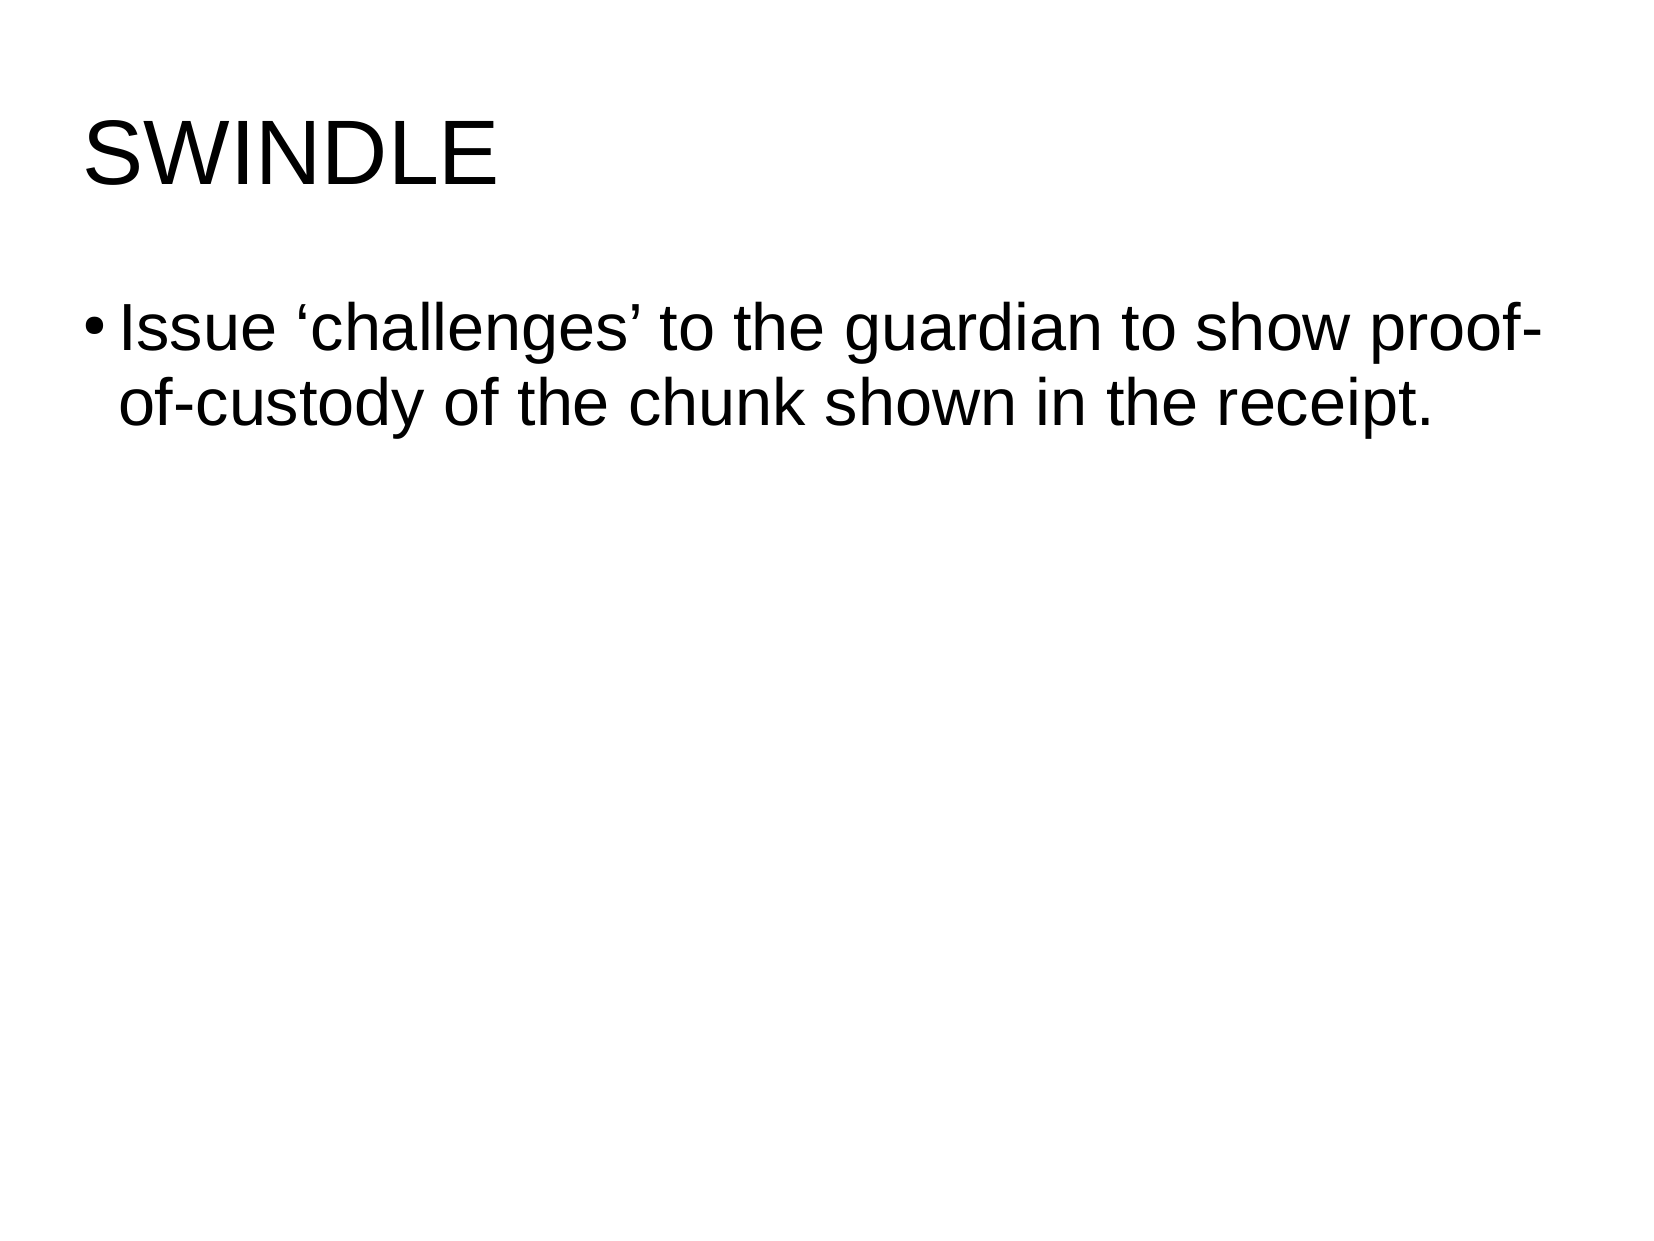

# SWINDLE
Issue ‘challenges’ to the guardian to show proof-of-custody of the chunk shown in the receipt.